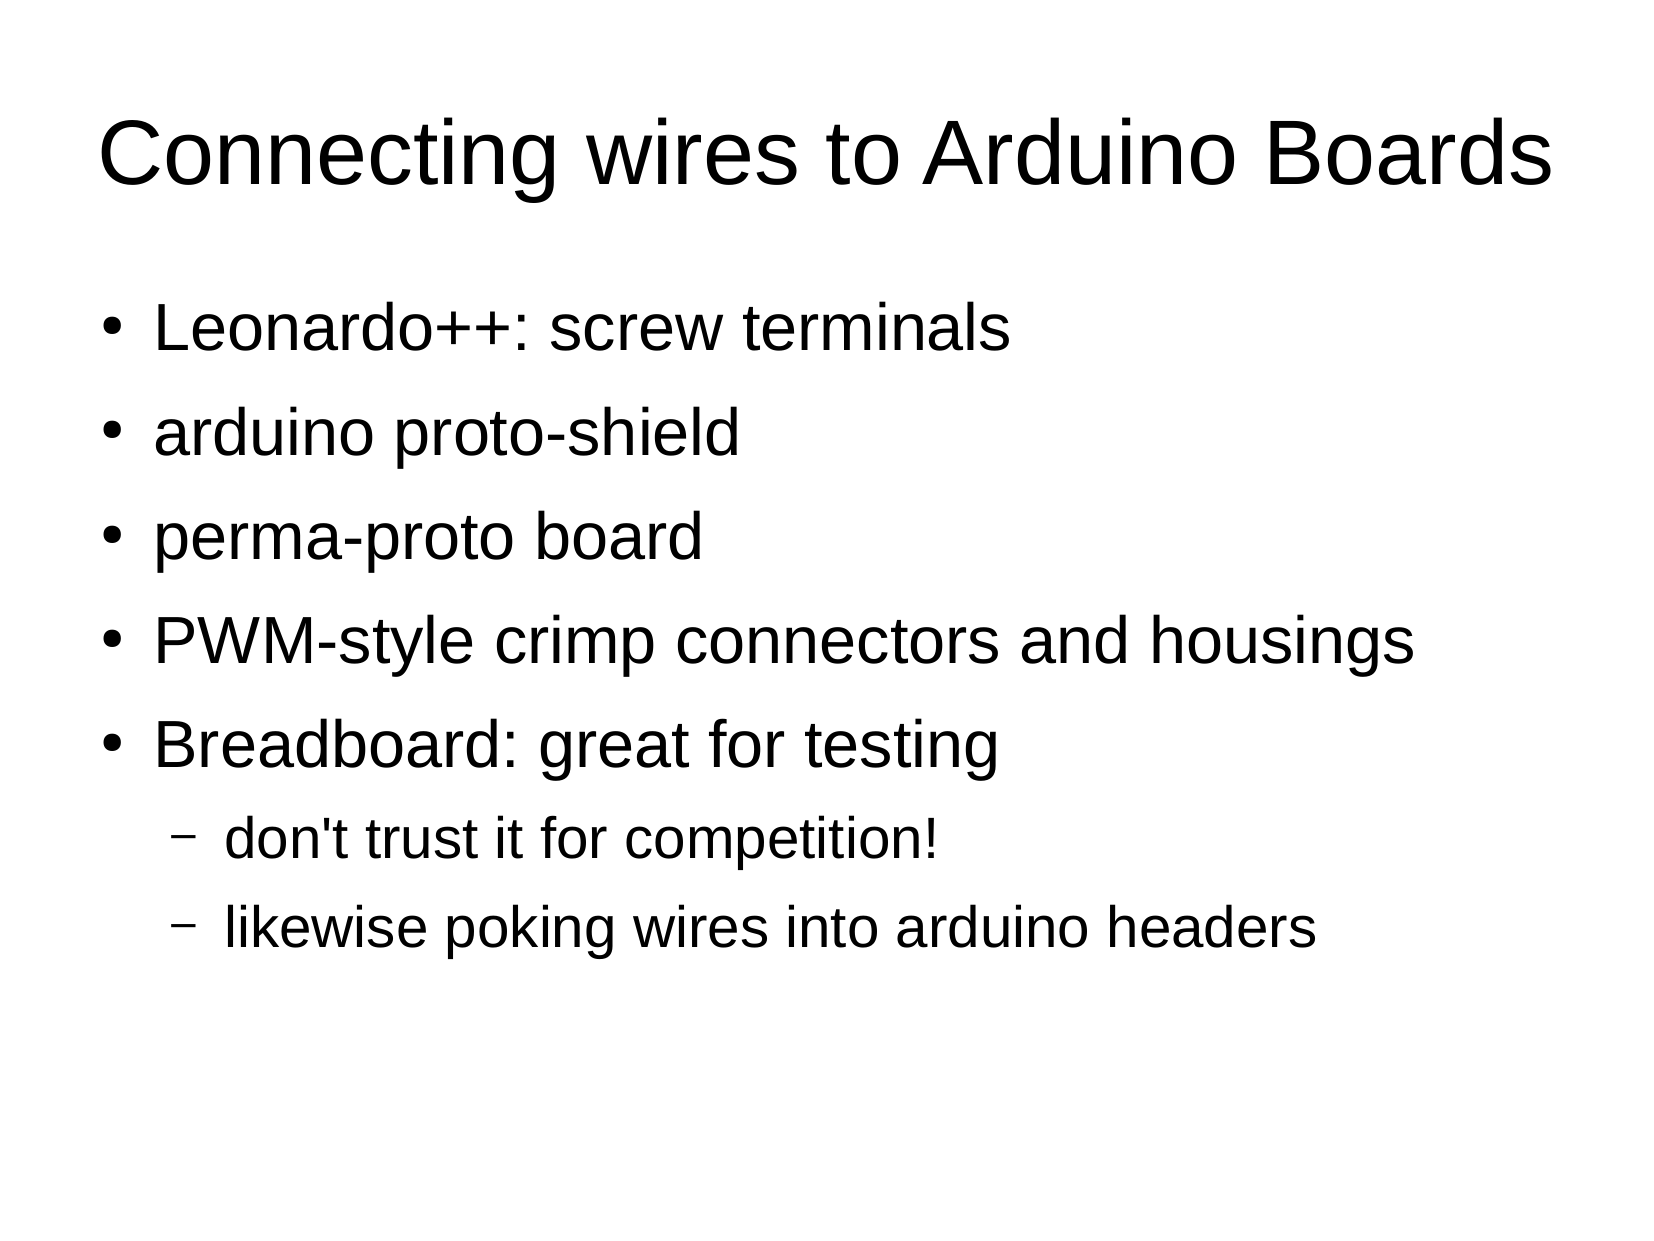

# Connecting wires to Arduino Boards
Leonardo++: screw terminals
arduino proto-shield
perma-proto board
PWM-style crimp connectors and housings
Breadboard: great for testing
don't trust it for competition!
likewise poking wires into arduino headers